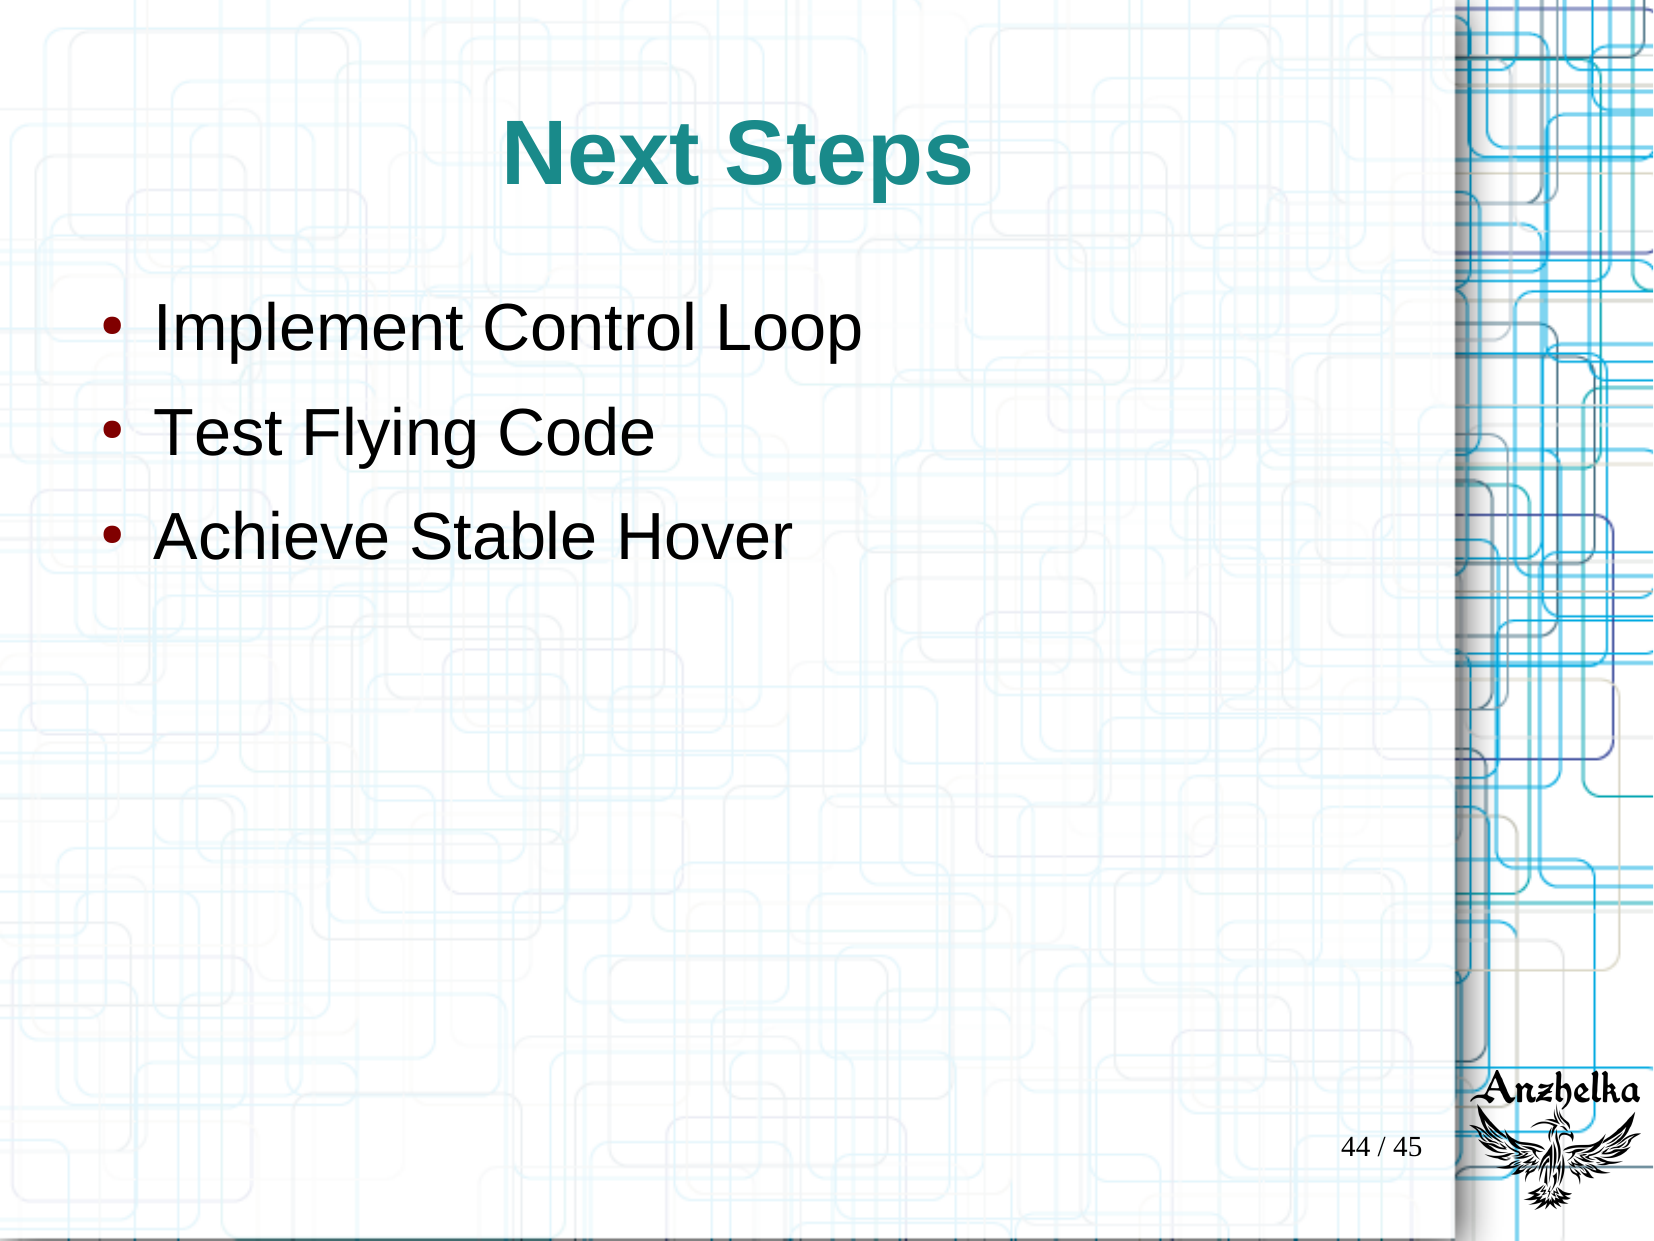

# Next Steps
Implement Control Loop
Test Flying Code
Achieve Stable Hover
44